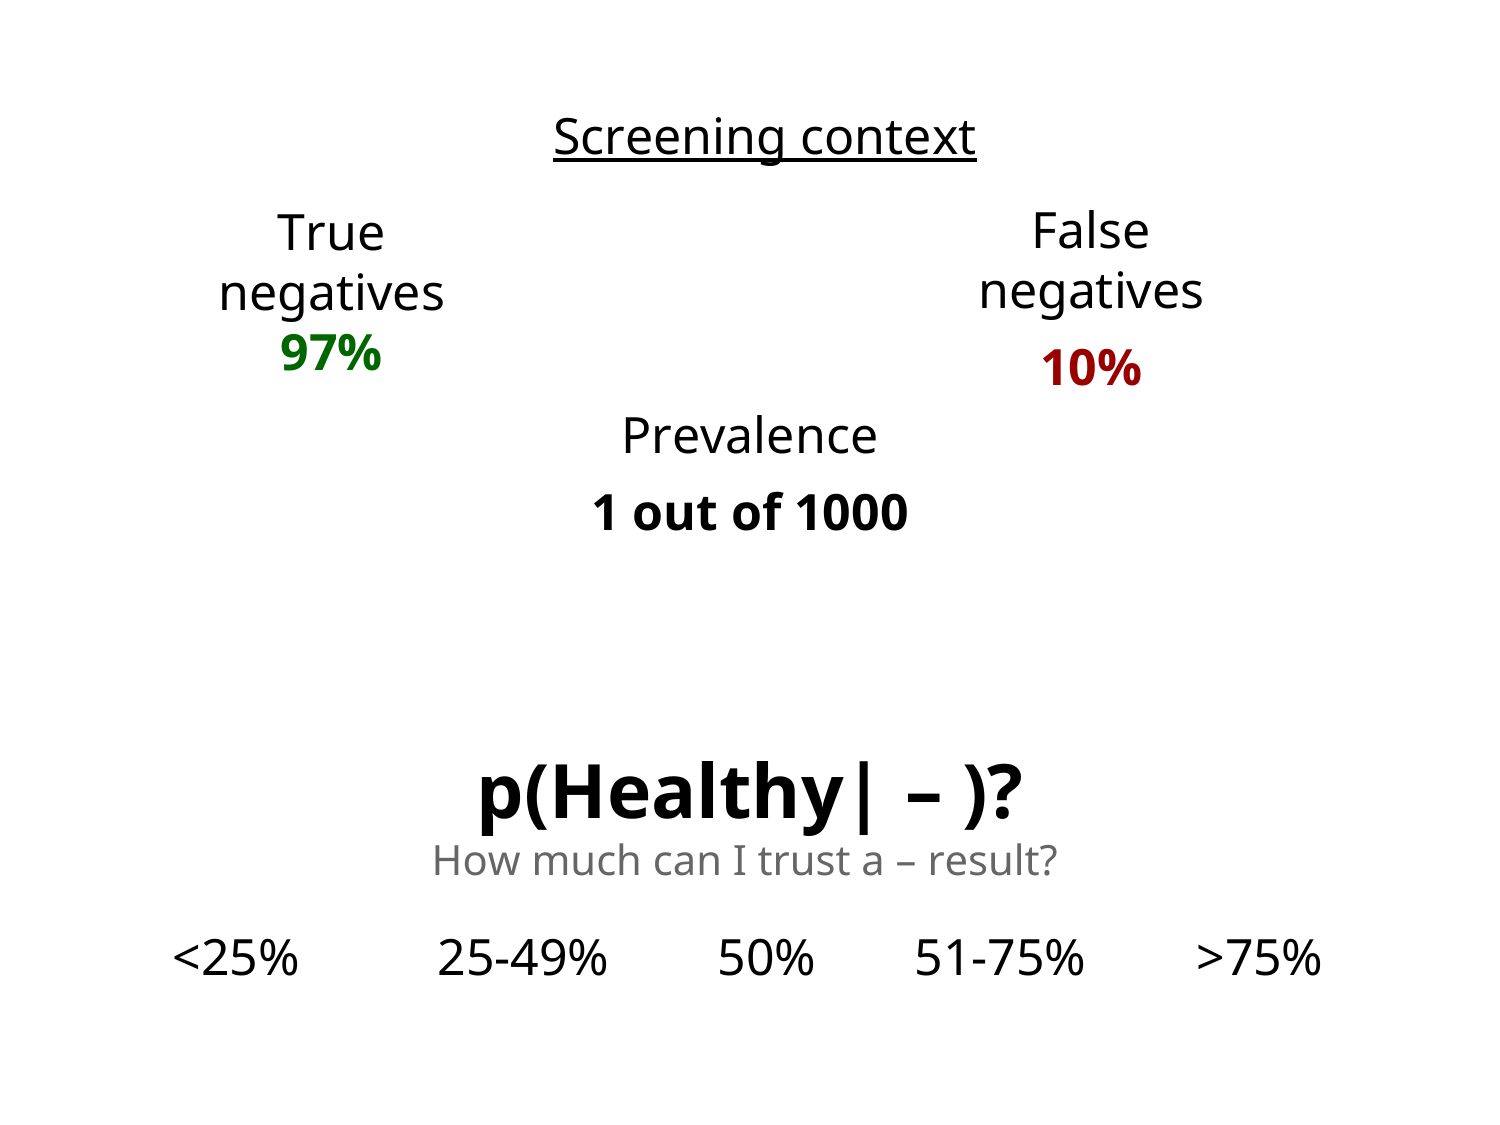

Screening context
#
True negatives 97%
False negatives
10%
Prevalence
1 out of 1000
p(Healthy| – )?
How much can I trust a – result?
<25%
25-49%
51-75%
>75%
50%